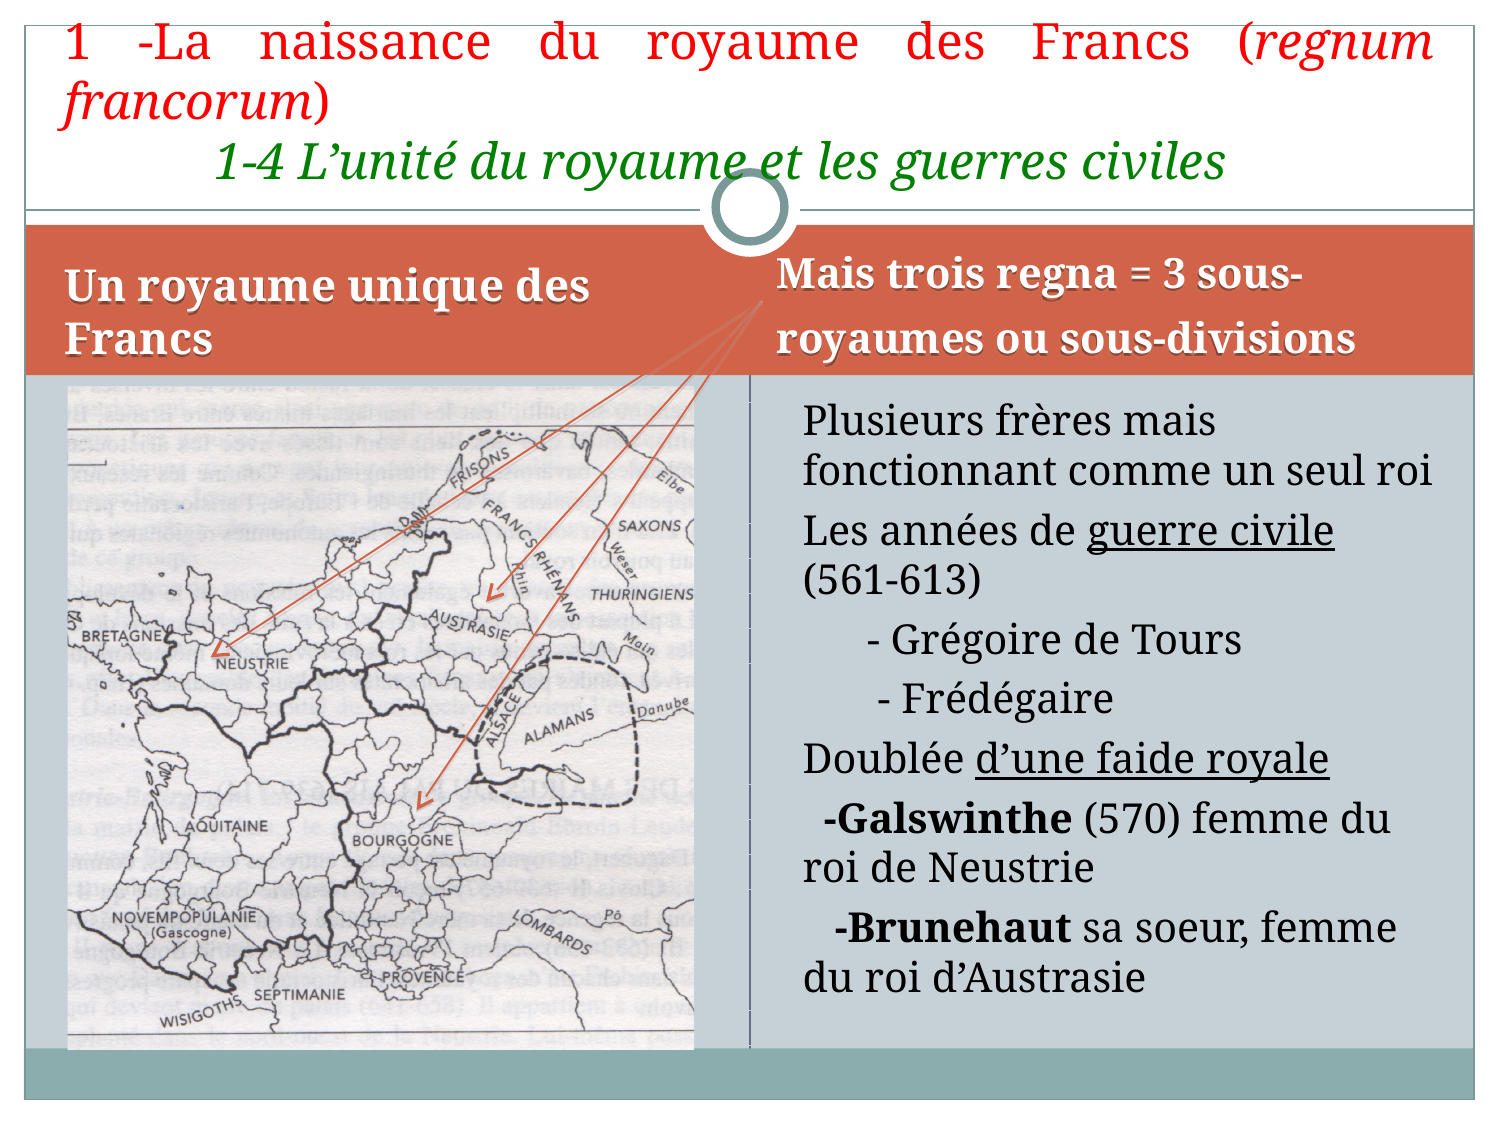

1 -La naissance du royaume des Francs (regnum francorum)
	1-4 L’unité du royaume et les guerres civiles
Mais trois regna = 3 sous-royaumes ou sous-divisions
# Un royaume unique des Francs
Plusieurs frères mais fonctionnant comme un seul roi
Les années de guerre civile (561-613)
 - Grégoire de Tours
 - Frédégaire
Doublée d’une faide royale
 -Galswinthe (570) femme du roi de Neustrie
 -Brunehaut sa soeur, femme du roi d’Austrasie